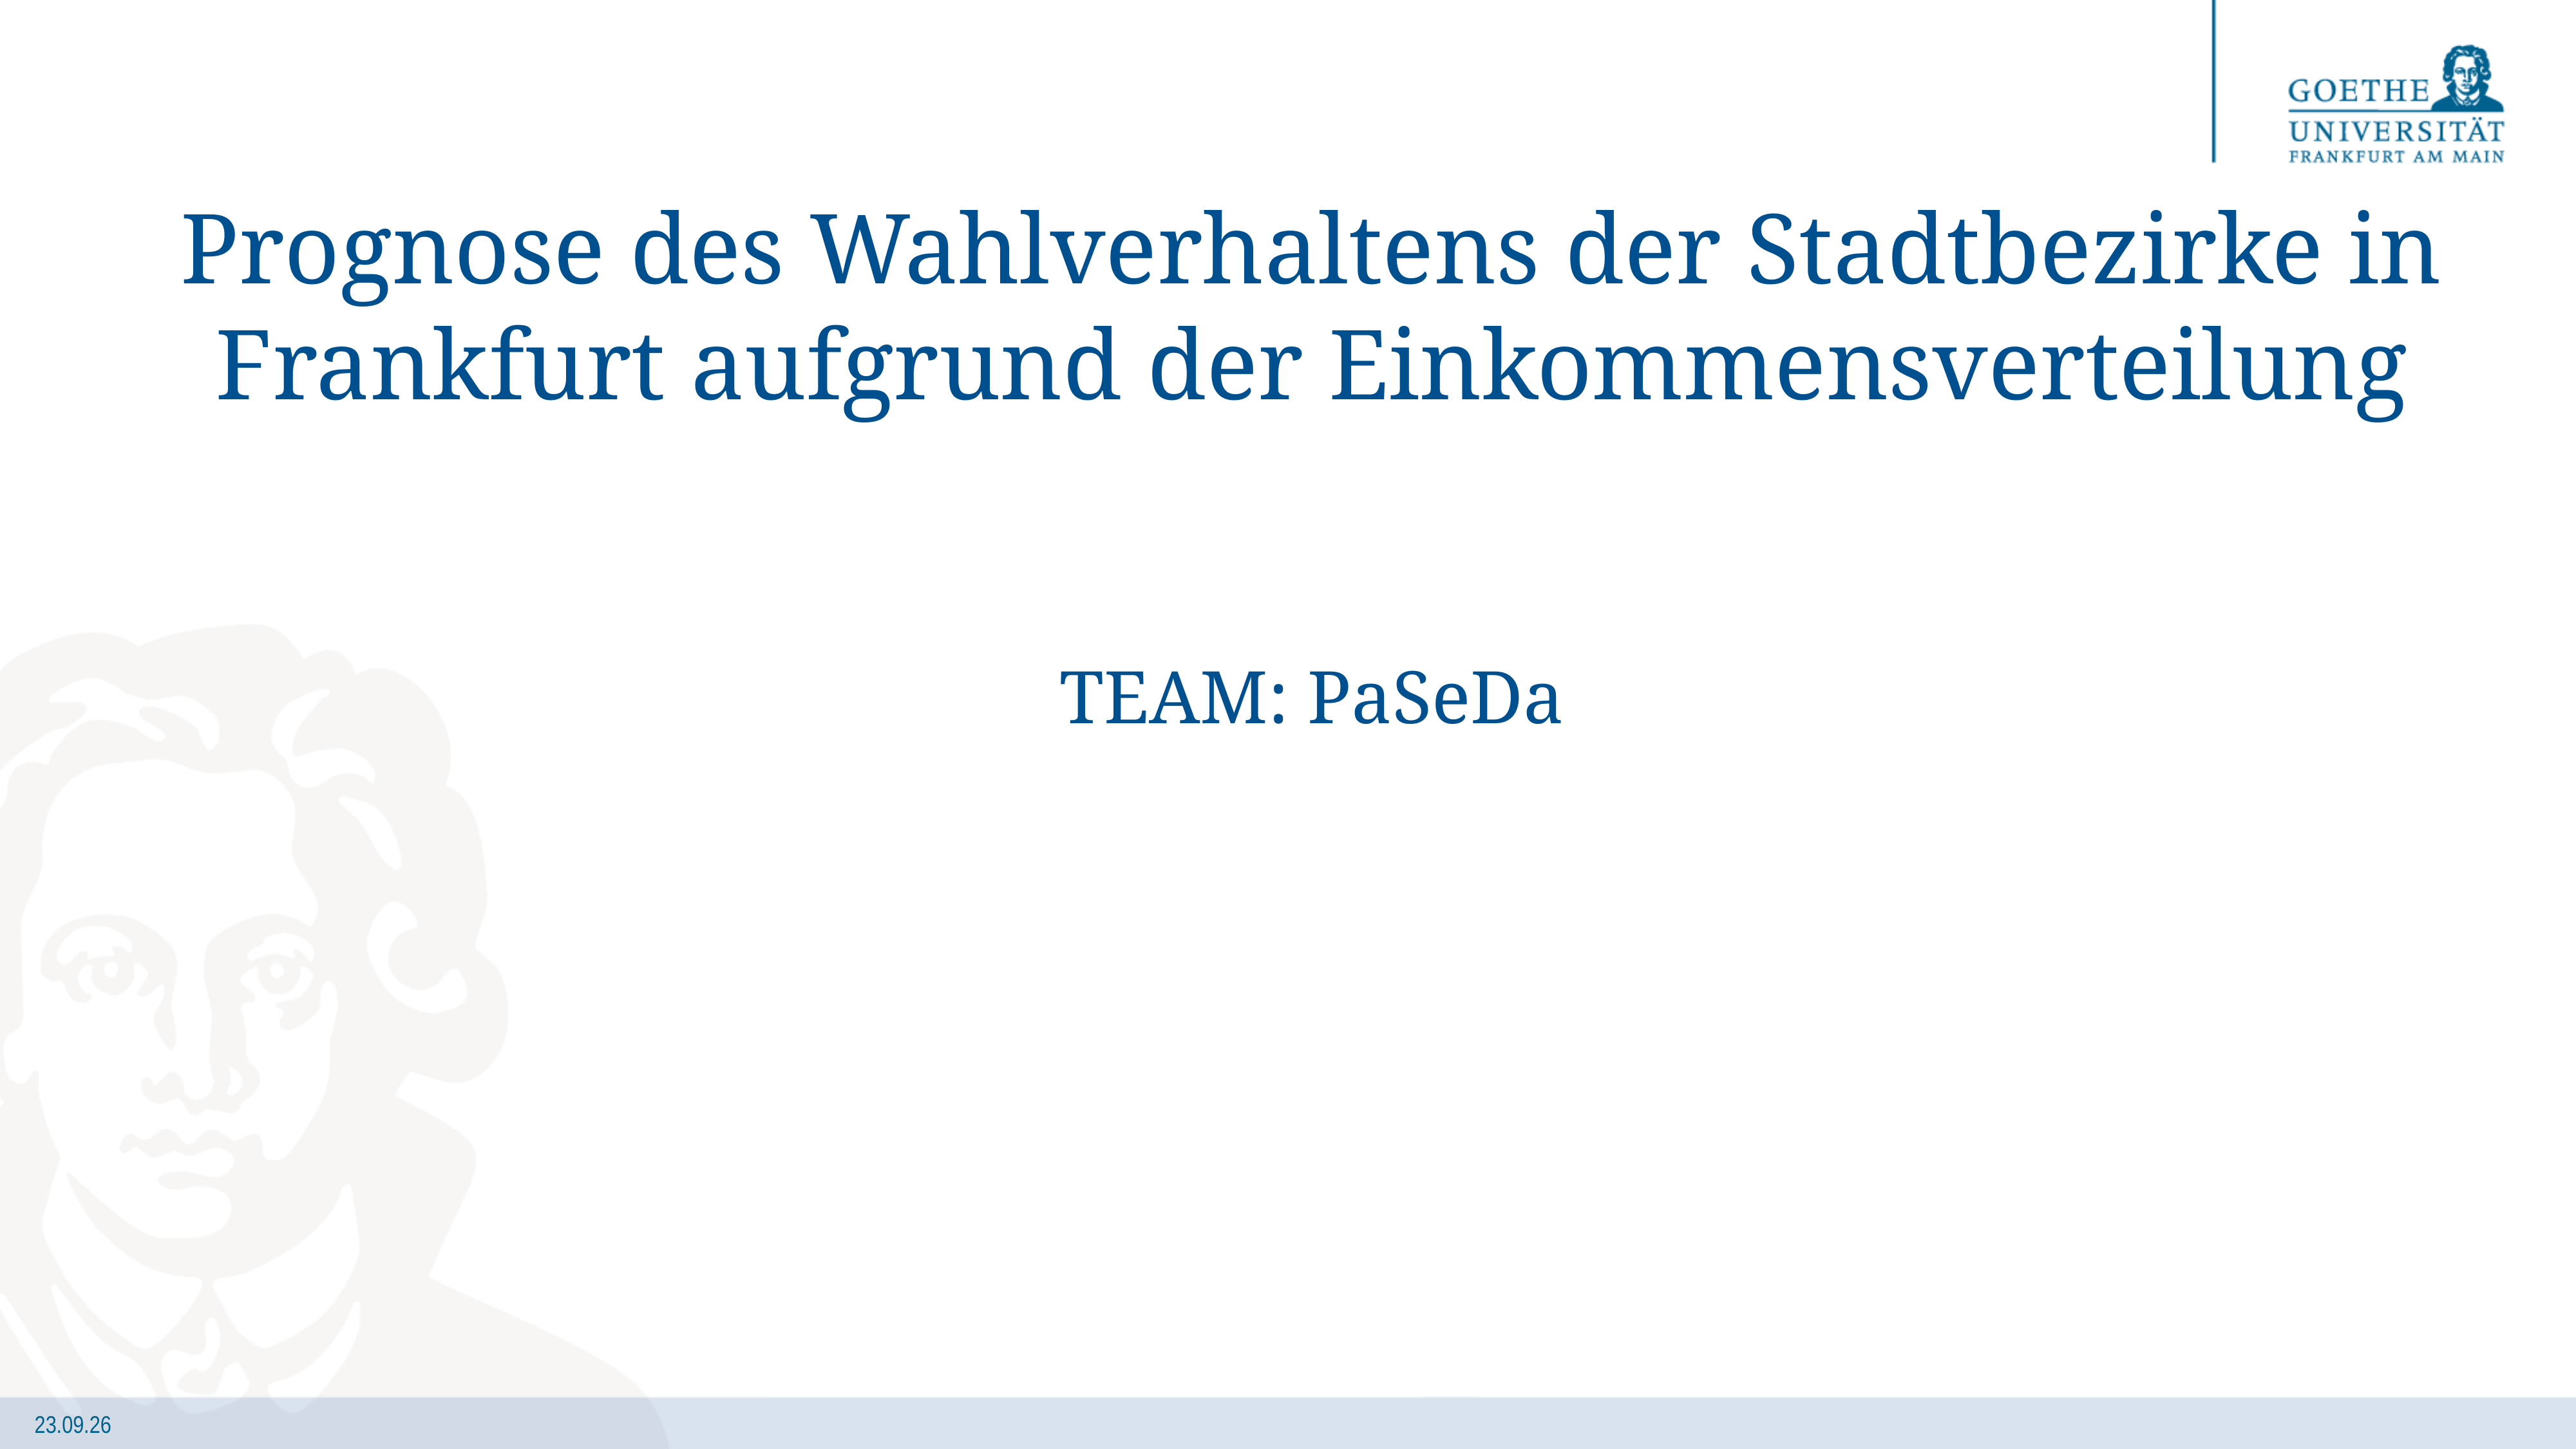

# Prognose des Wahlverhaltens der Stadtbezirke in Frankfurt aufgrund der Einkommensverteilung TEAM: PaSeDa